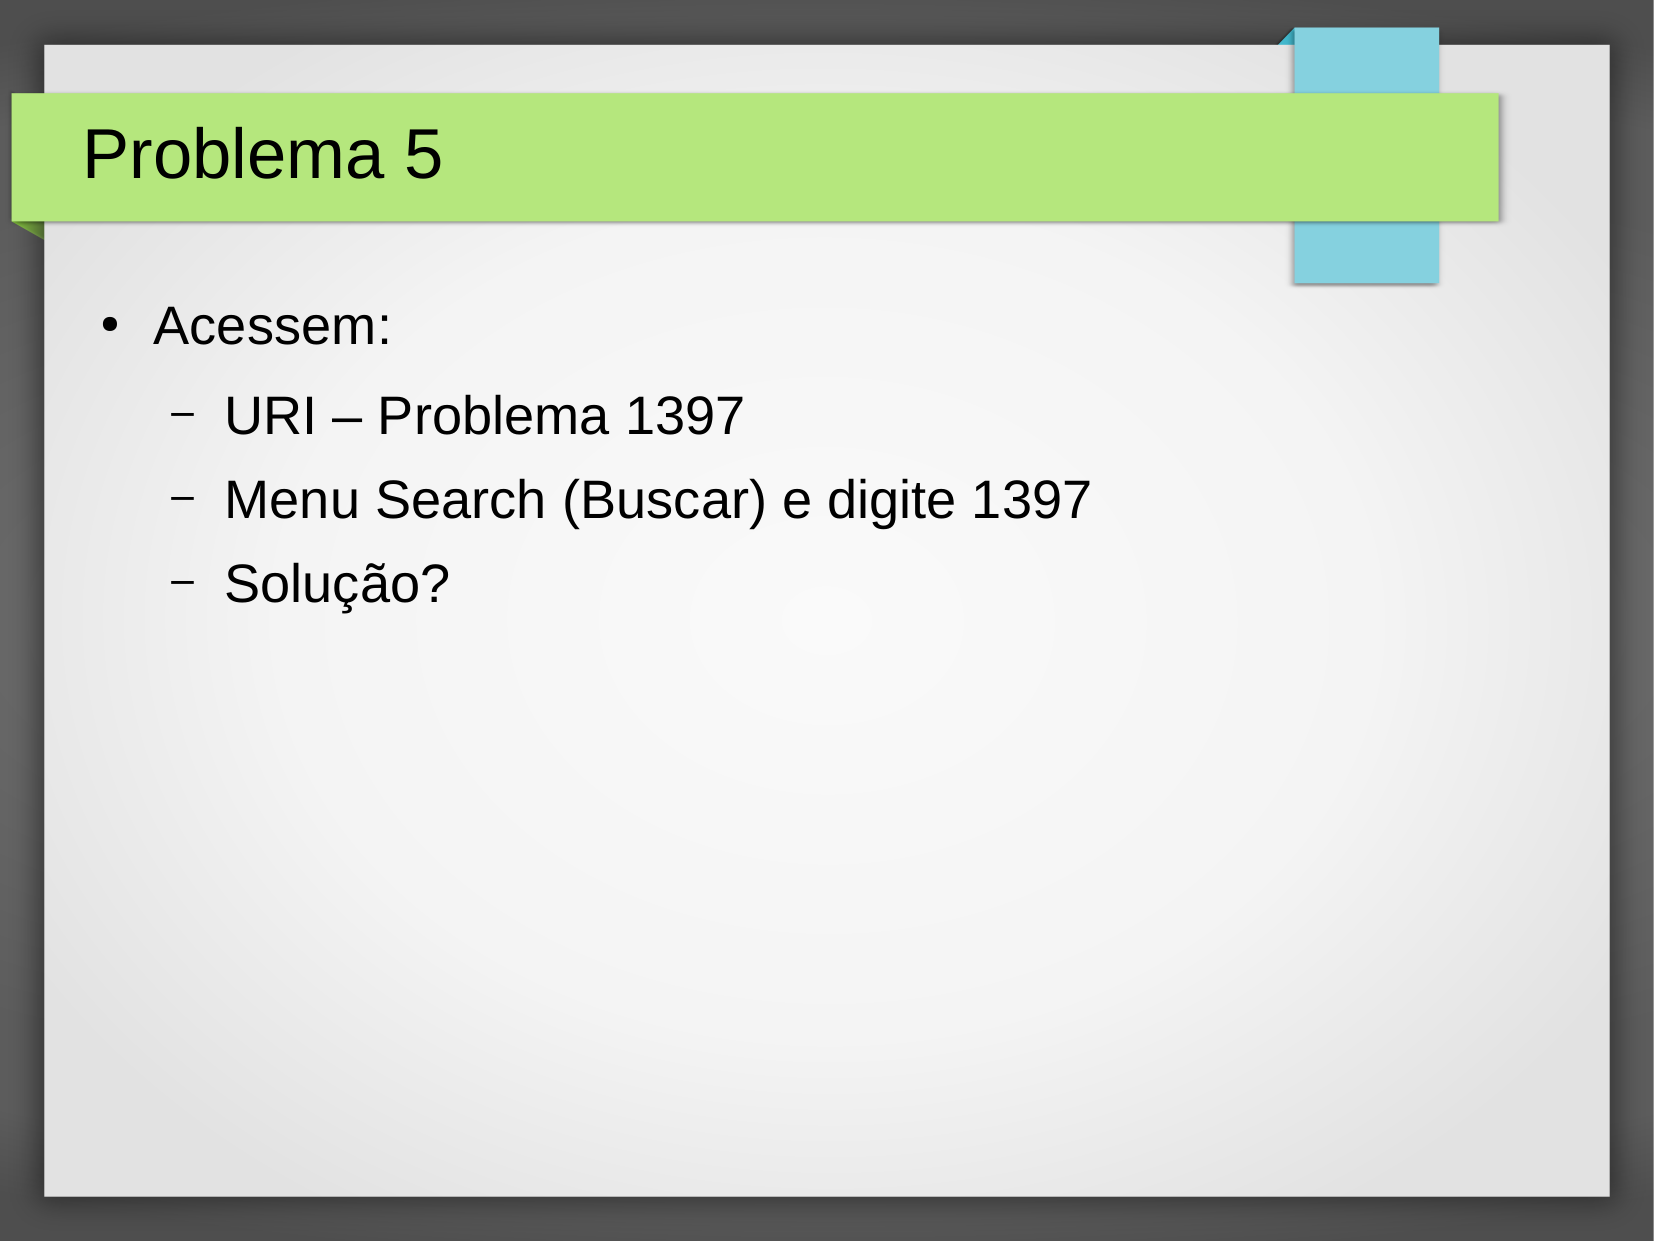

# Problema 5
Acessem:
URI – Problema 1397
Menu Search (Buscar) e digite 1397
Solução?